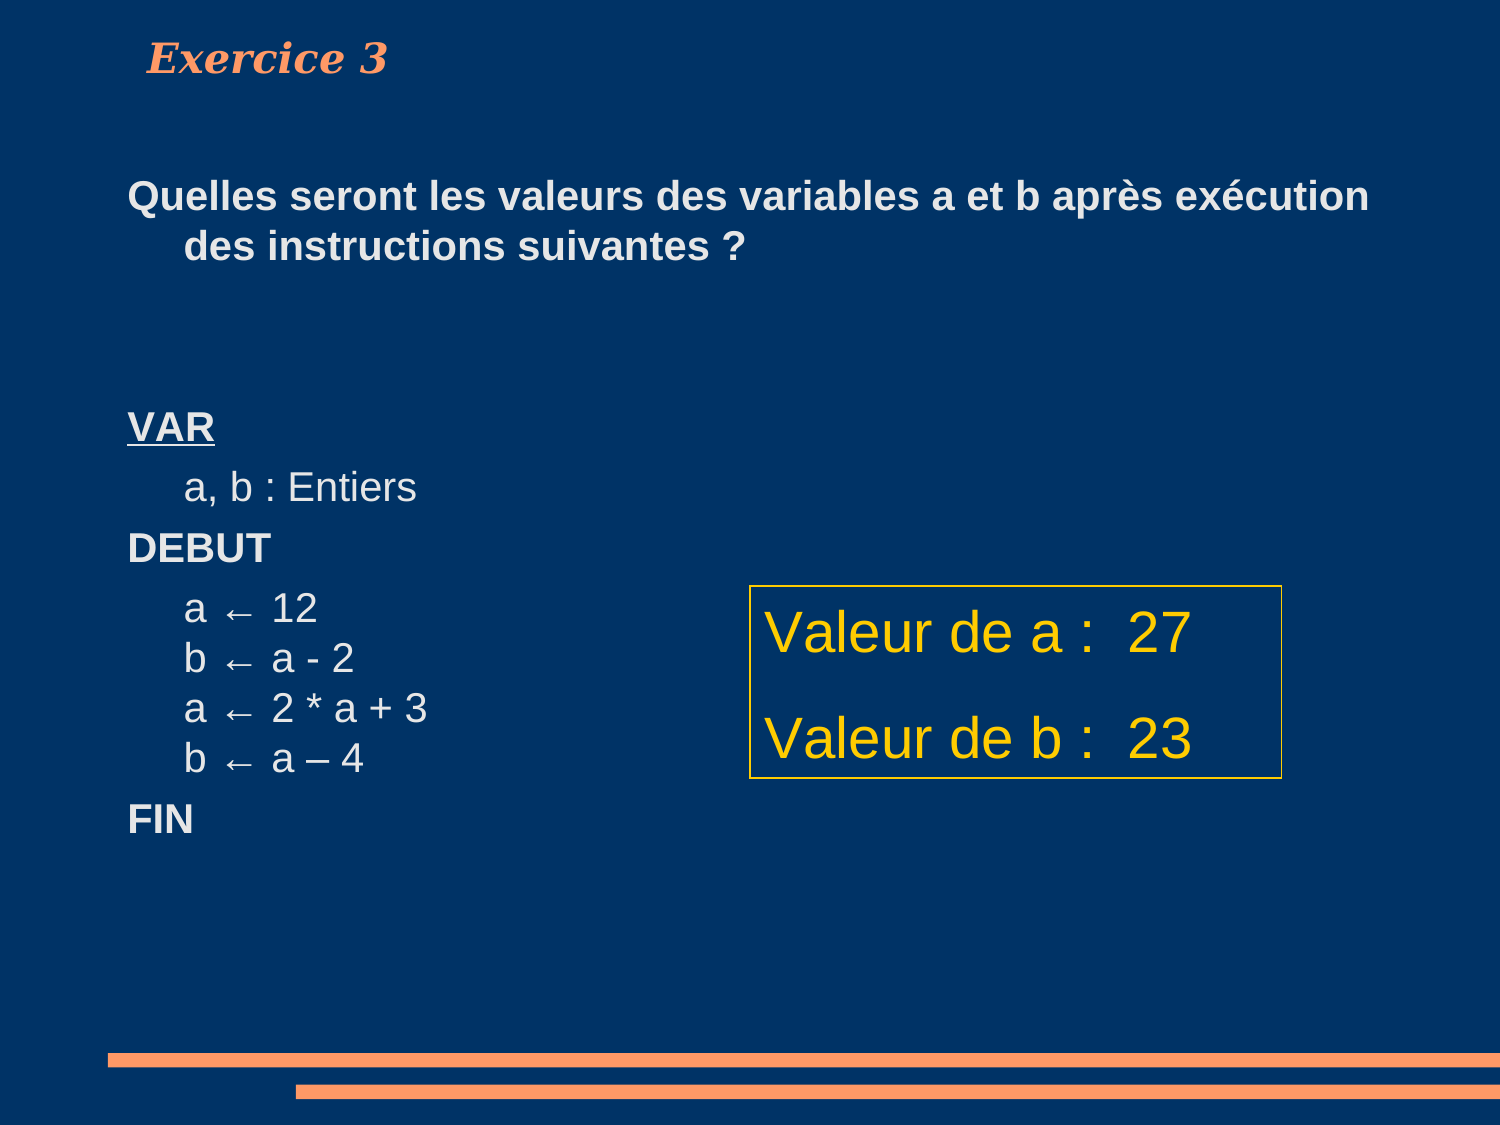

# Exercice 3
Quelles seront les valeurs des variables a et b après exécution des instructions suivantes ?
VAR
	a, b : Entiers
DEBUT
	a ← 12
b ← a - 2
a ← 2 * a + 3
b ← a – 4
FIN
Valeur de a : 27
Valeur de b : 23